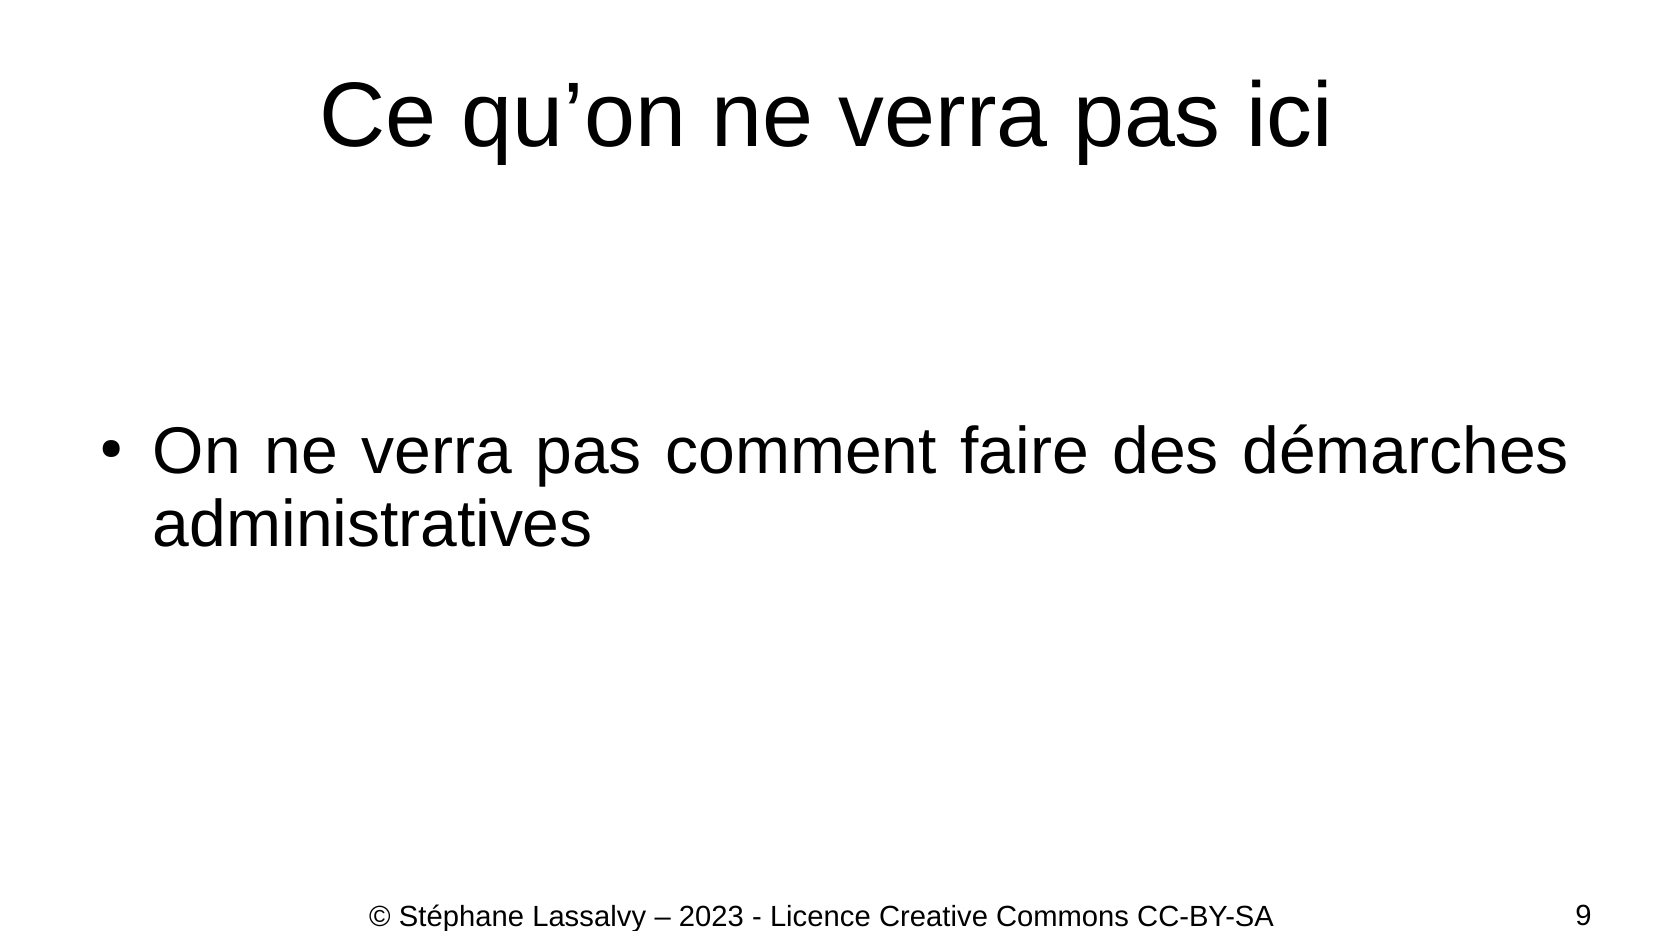

# Ce qu’on ne verra pas ici
On ne verra pas comment faire des démarches administratives
© Stéphane Lassalvy – 2023 - Licence Creative Commons CC-BY-SA